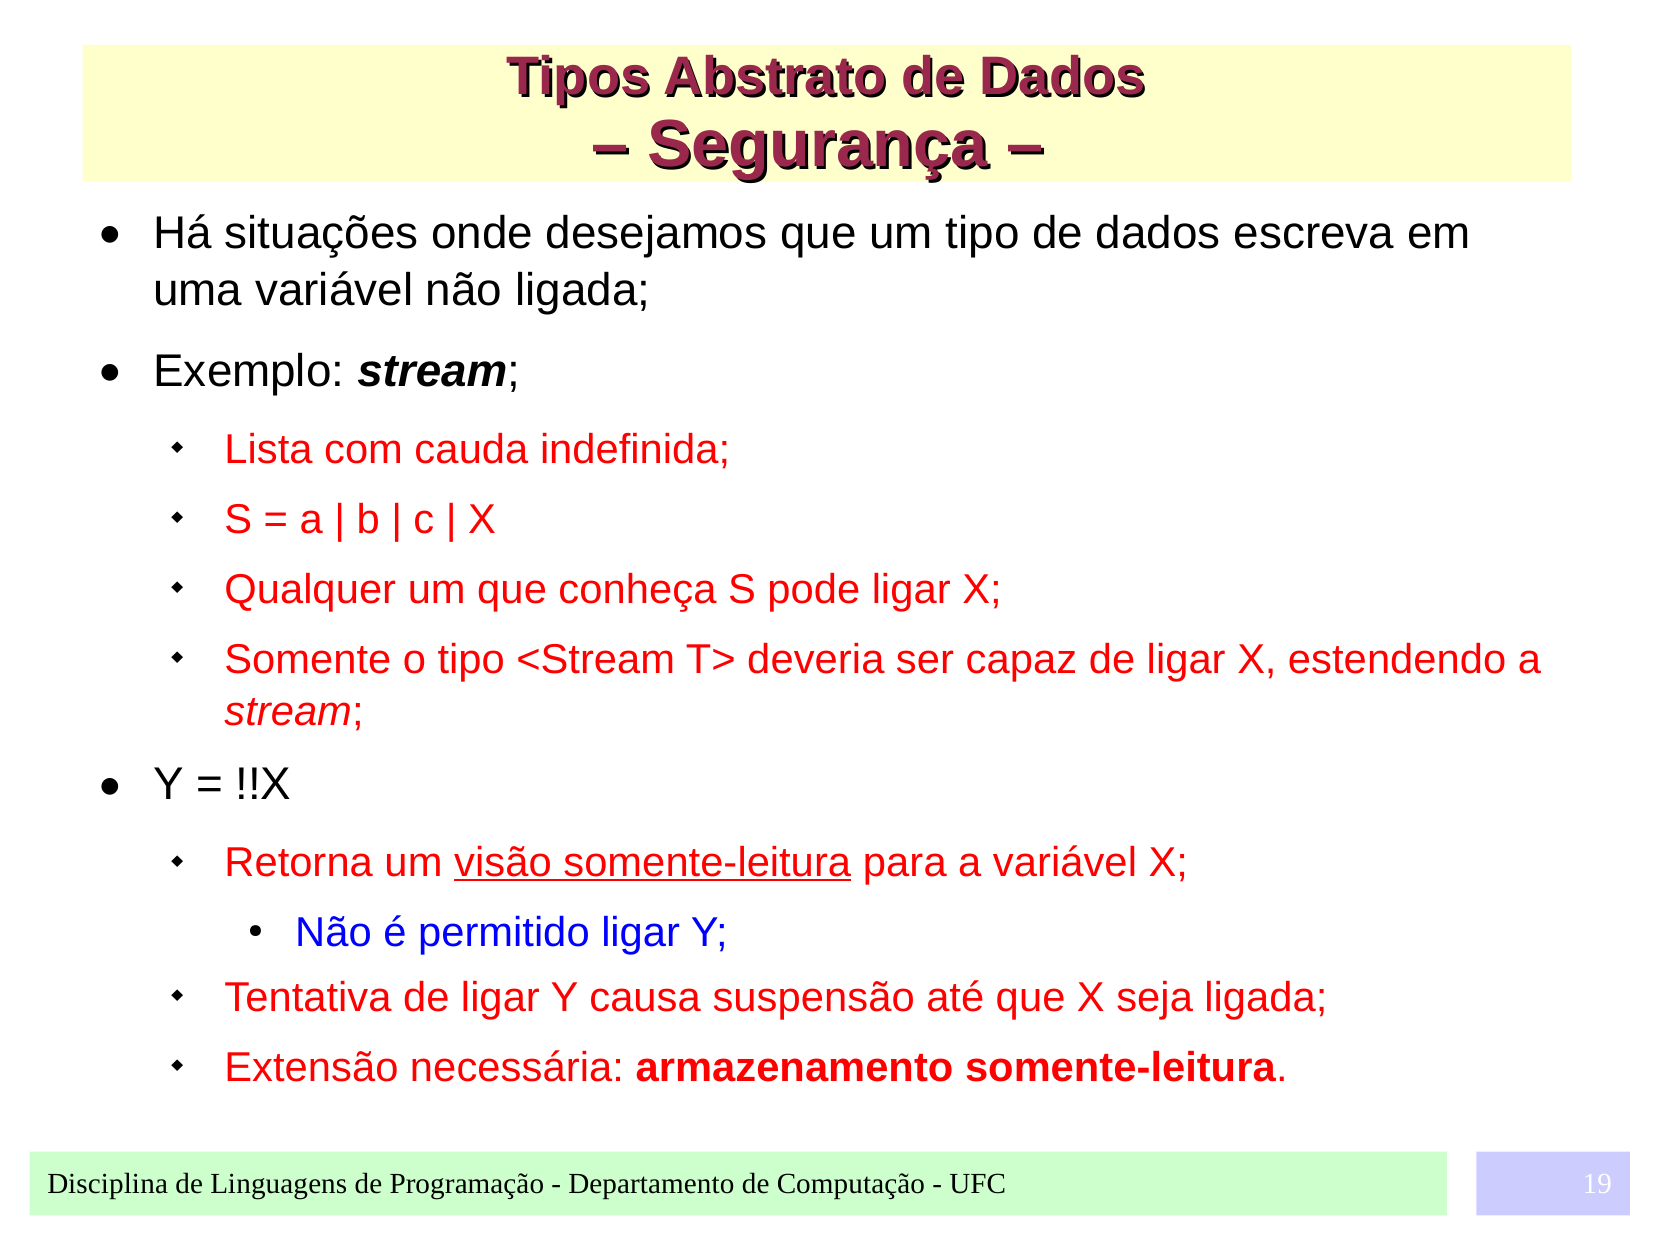

# Tipos Abstrato de Dados – Segurança –
Há situações onde desejamos que um tipo de dados escreva em uma variável não ligada;
Exemplo: stream;
Lista com cauda indefinida;
S = a | b | c | X
Qualquer um que conheça S pode ligar X;
Somente o tipo <Stream T> deveria ser capaz de ligar X, estendendo a stream;
Y = !!X
Retorna um visão somente-leitura para a variável X;
Não é permitido ligar Y;
Tentativa de ligar Y causa suspensão até que X seja ligada;
Extensão necessária: armazenamento somente-leitura.
Disciplina de Linguagens de Programação - Departamento de Computação - UFC
19